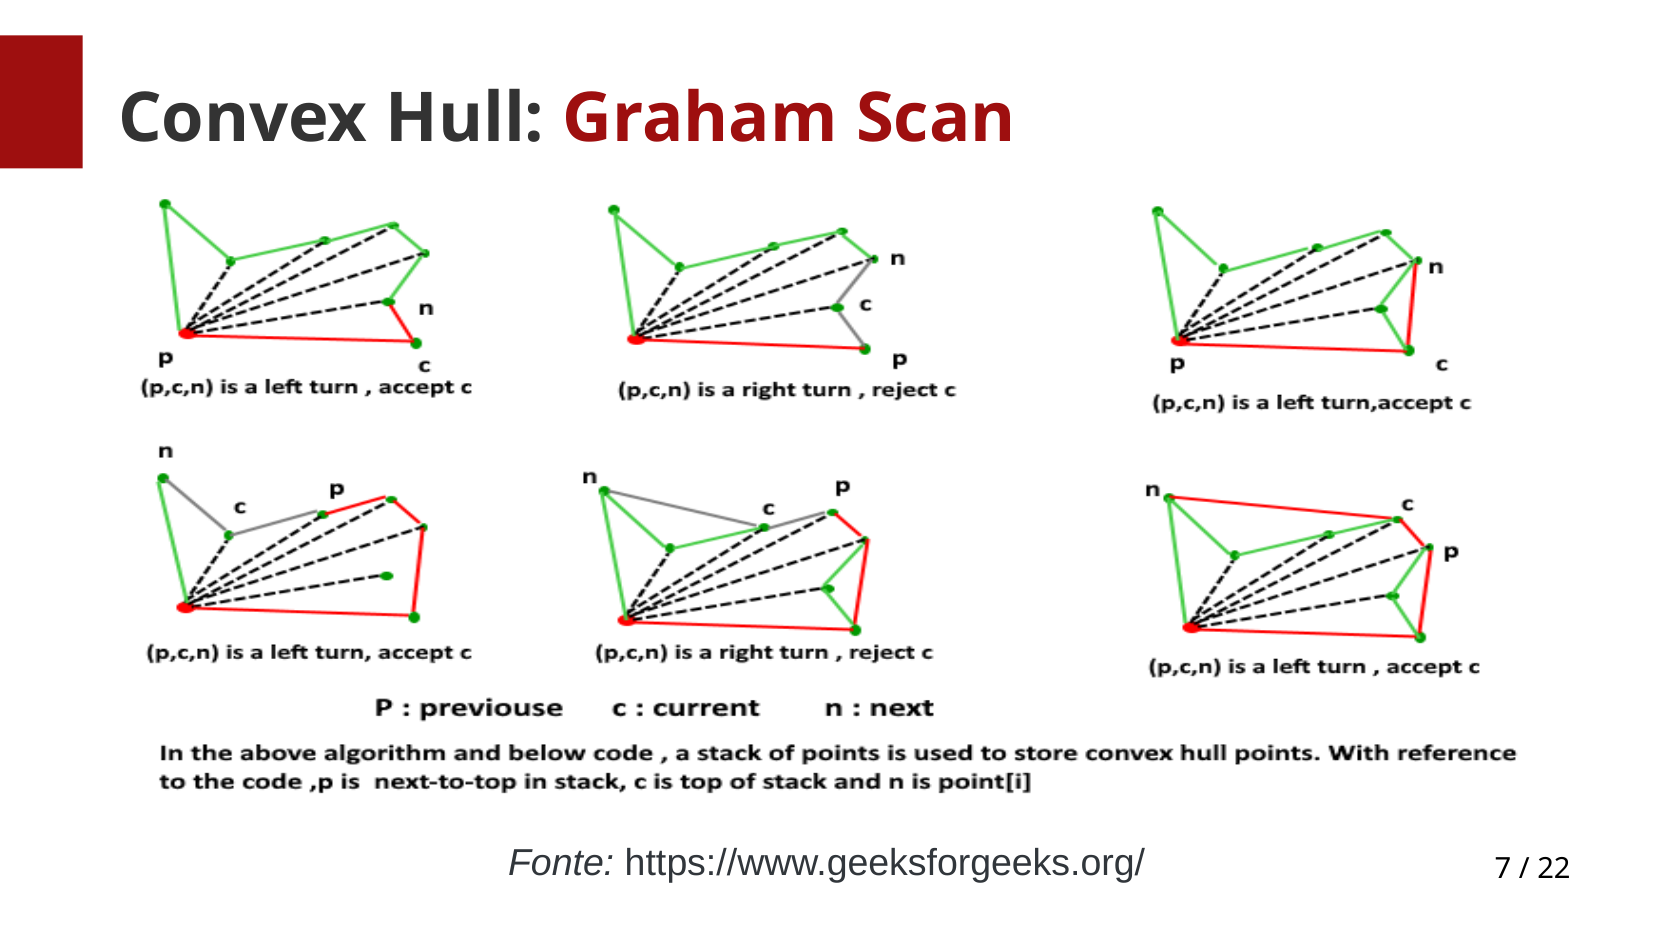

# Convex Hull: Graham Scan
Fonte: https://www.geeksforgeeks.org/
7